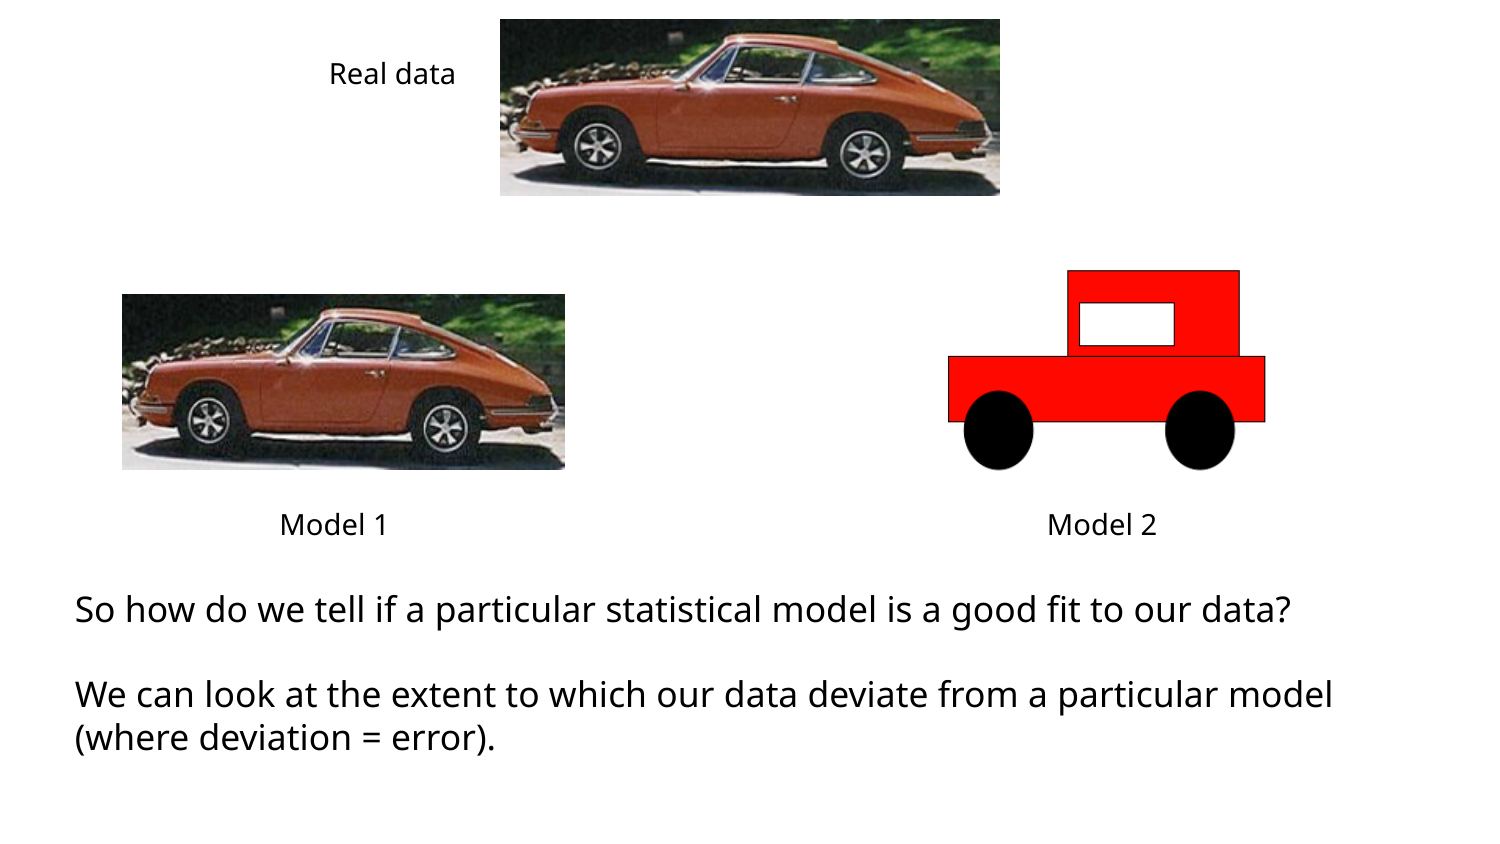

Real data
Model 1
Model 2
So how do we tell if a particular statistical model is a good fit to our data?
We can look at the extent to which our data deviate from a particular model (where deviation = error).